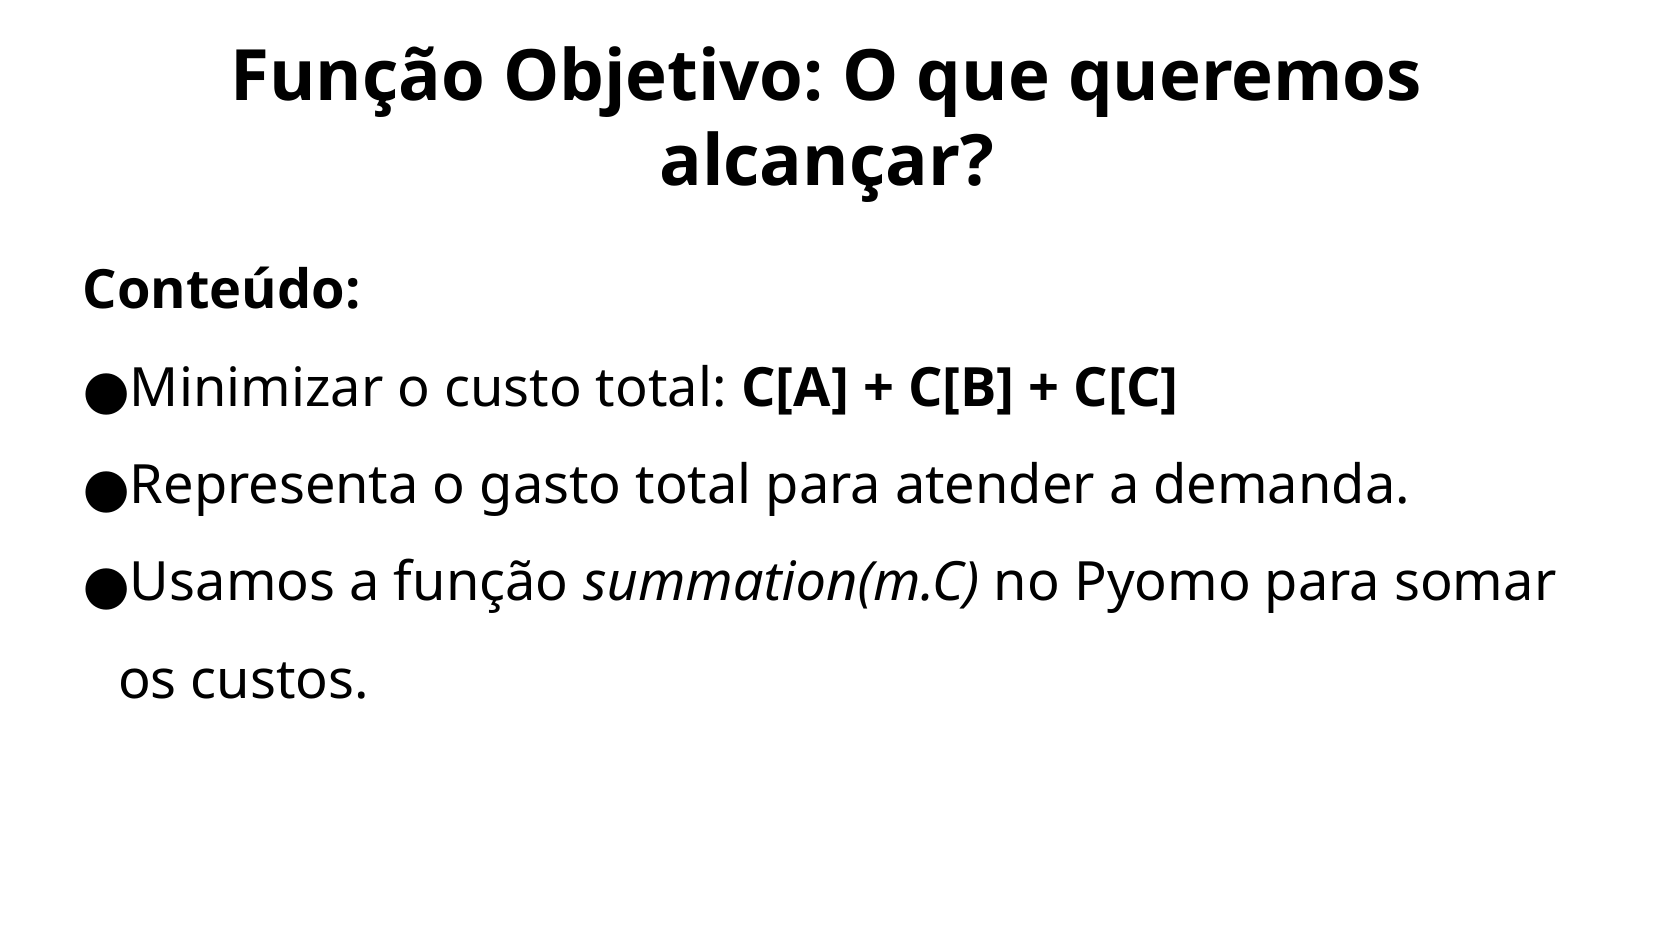

Função Objetivo: O que queremos alcançar?
Conteúdo:
Minimizar o custo total: C[A] + C[B] + C[C]
Representa o gasto total para atender a demanda.
Usamos a função summation(m.C) no Pyomo para somar os custos.